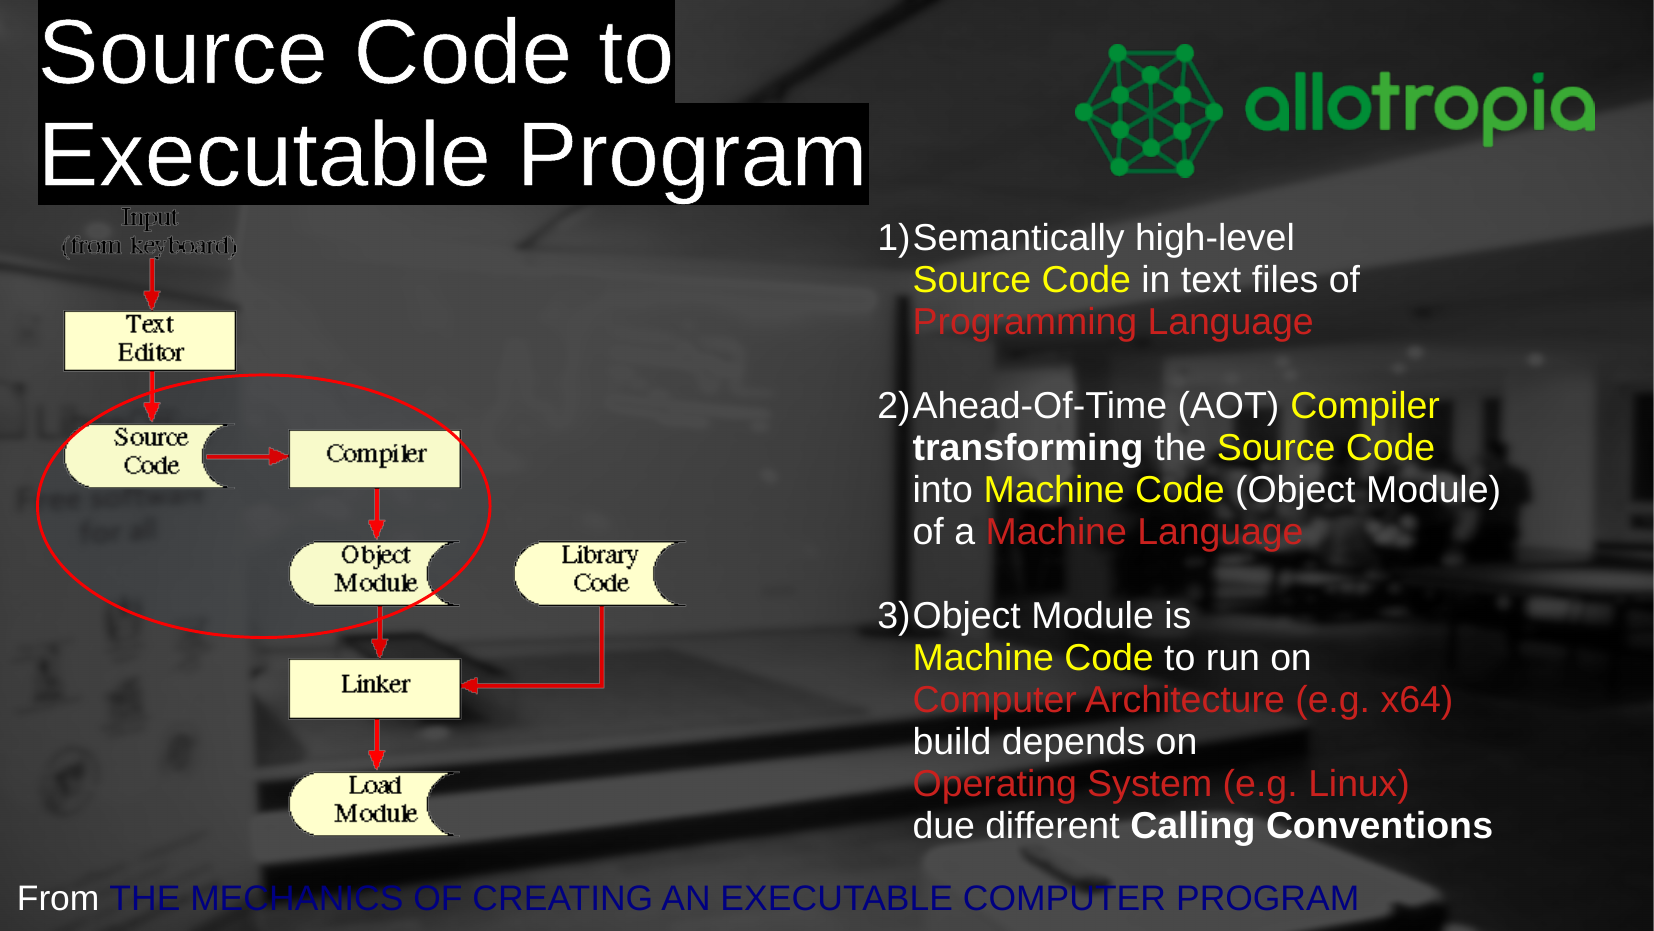

# Source Code to Executable Program
Semantically high-level
Source Code in text files of
Programming Language
Ahead-Of-Time (AOT) Compiler
transforming the Source Code
into Machine Code (Object Module)
of a Machine Language
Object Module is
Machine Code to run on
Computer Architecture (e.g. x64)
build depends on
Operating System (e.g. Linux)
due different Calling Conventions
From THE MECHANICS OF CREATING AN EXECUTABLE COMPUTER PROGRAM